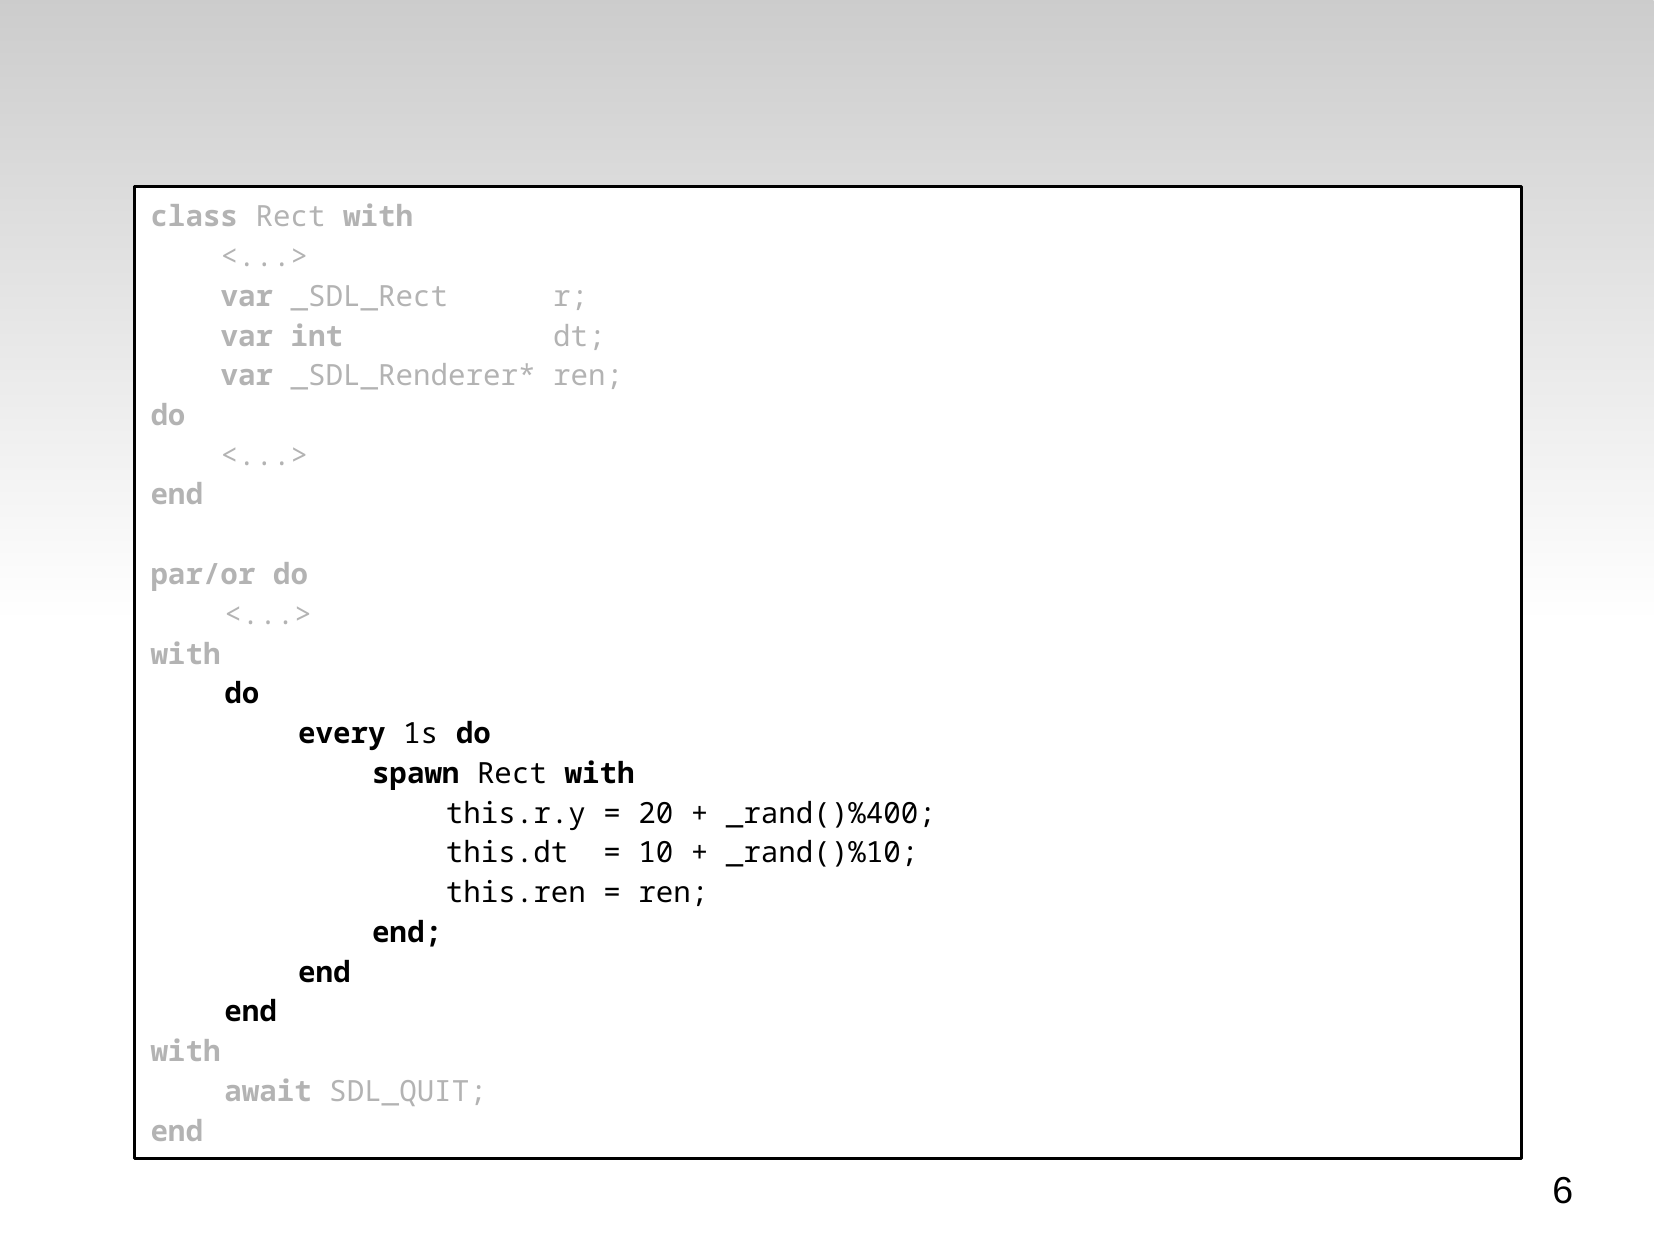

class Rect with
 <...>
 var _SDL_Rect r;
 var int dt;
 var _SDL_Renderer* ren;
do
 <...>
end
par/or do
	<...>
with
	do
	 	every 1s do
			spawn Rect with
				this.r.y = 20 + _rand()%400;
 				this.dt = 10 + _rand()%10;
 		this.ren = ren;
 			end;
		end
	end
with
	await SDL_QUIT;
end
6